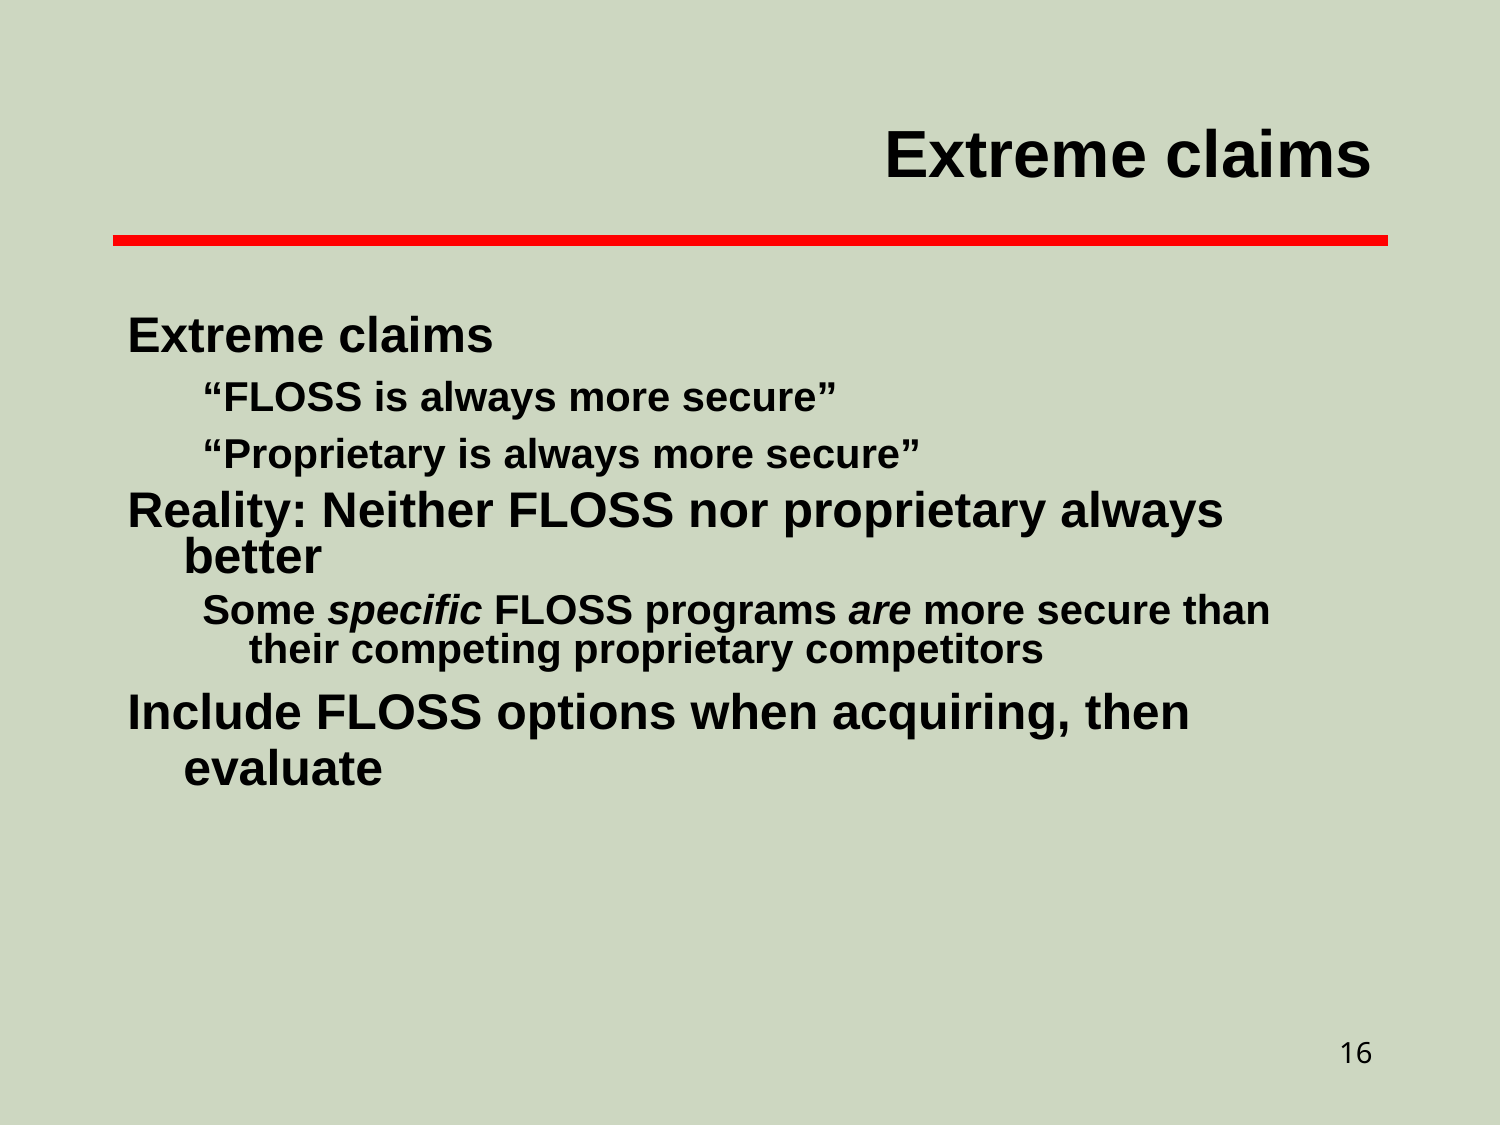

# Extreme claims
Extreme claims
“FLOSS is always more secure”
“Proprietary is always more secure”
Reality: Neither FLOSS nor proprietary always better
Some specific FLOSS programs are more secure than their competing proprietary competitors
Include FLOSS options when acquiring, then evaluate